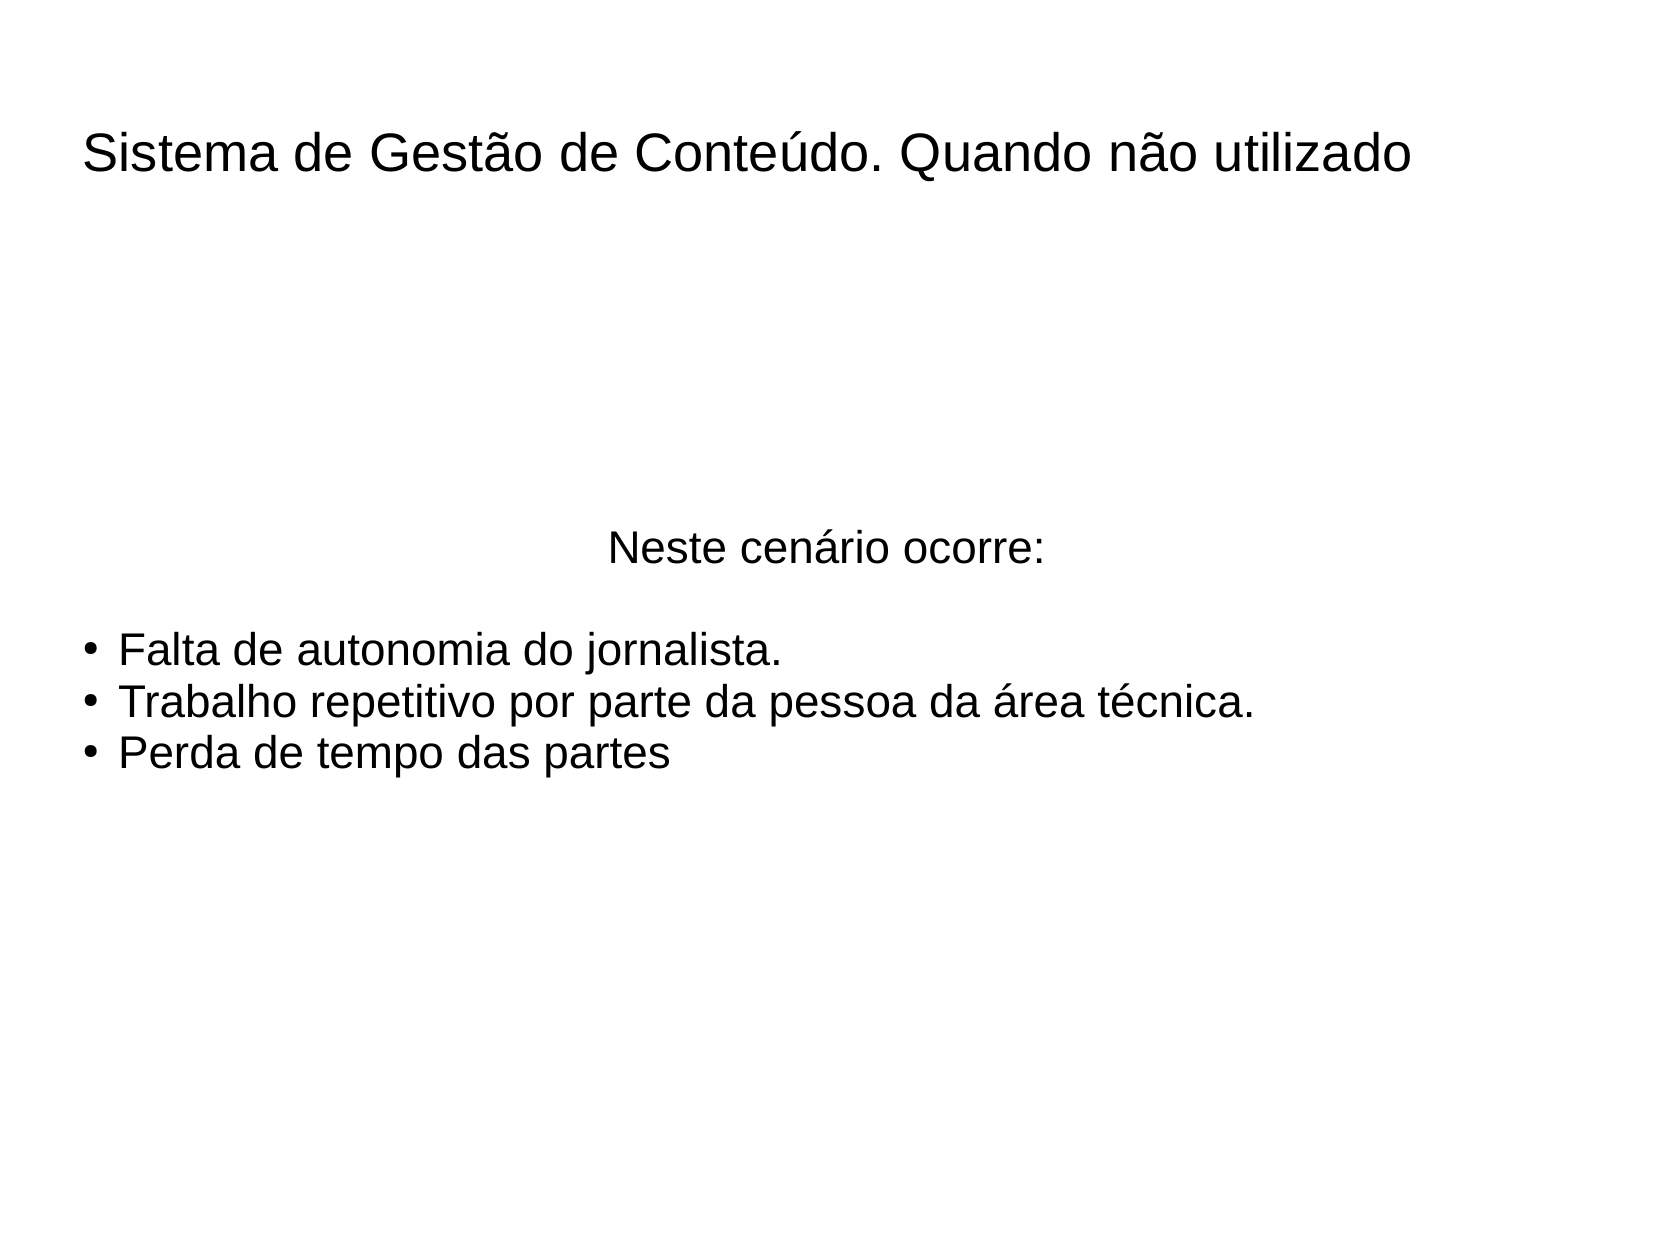

# Sistema de Gestão de Conteúdo. Quando não utilizado
Neste cenário ocorre:
Falta de autonomia do jornalista.
Trabalho repetitivo por parte da pessoa da área técnica.
Perda de tempo das partes